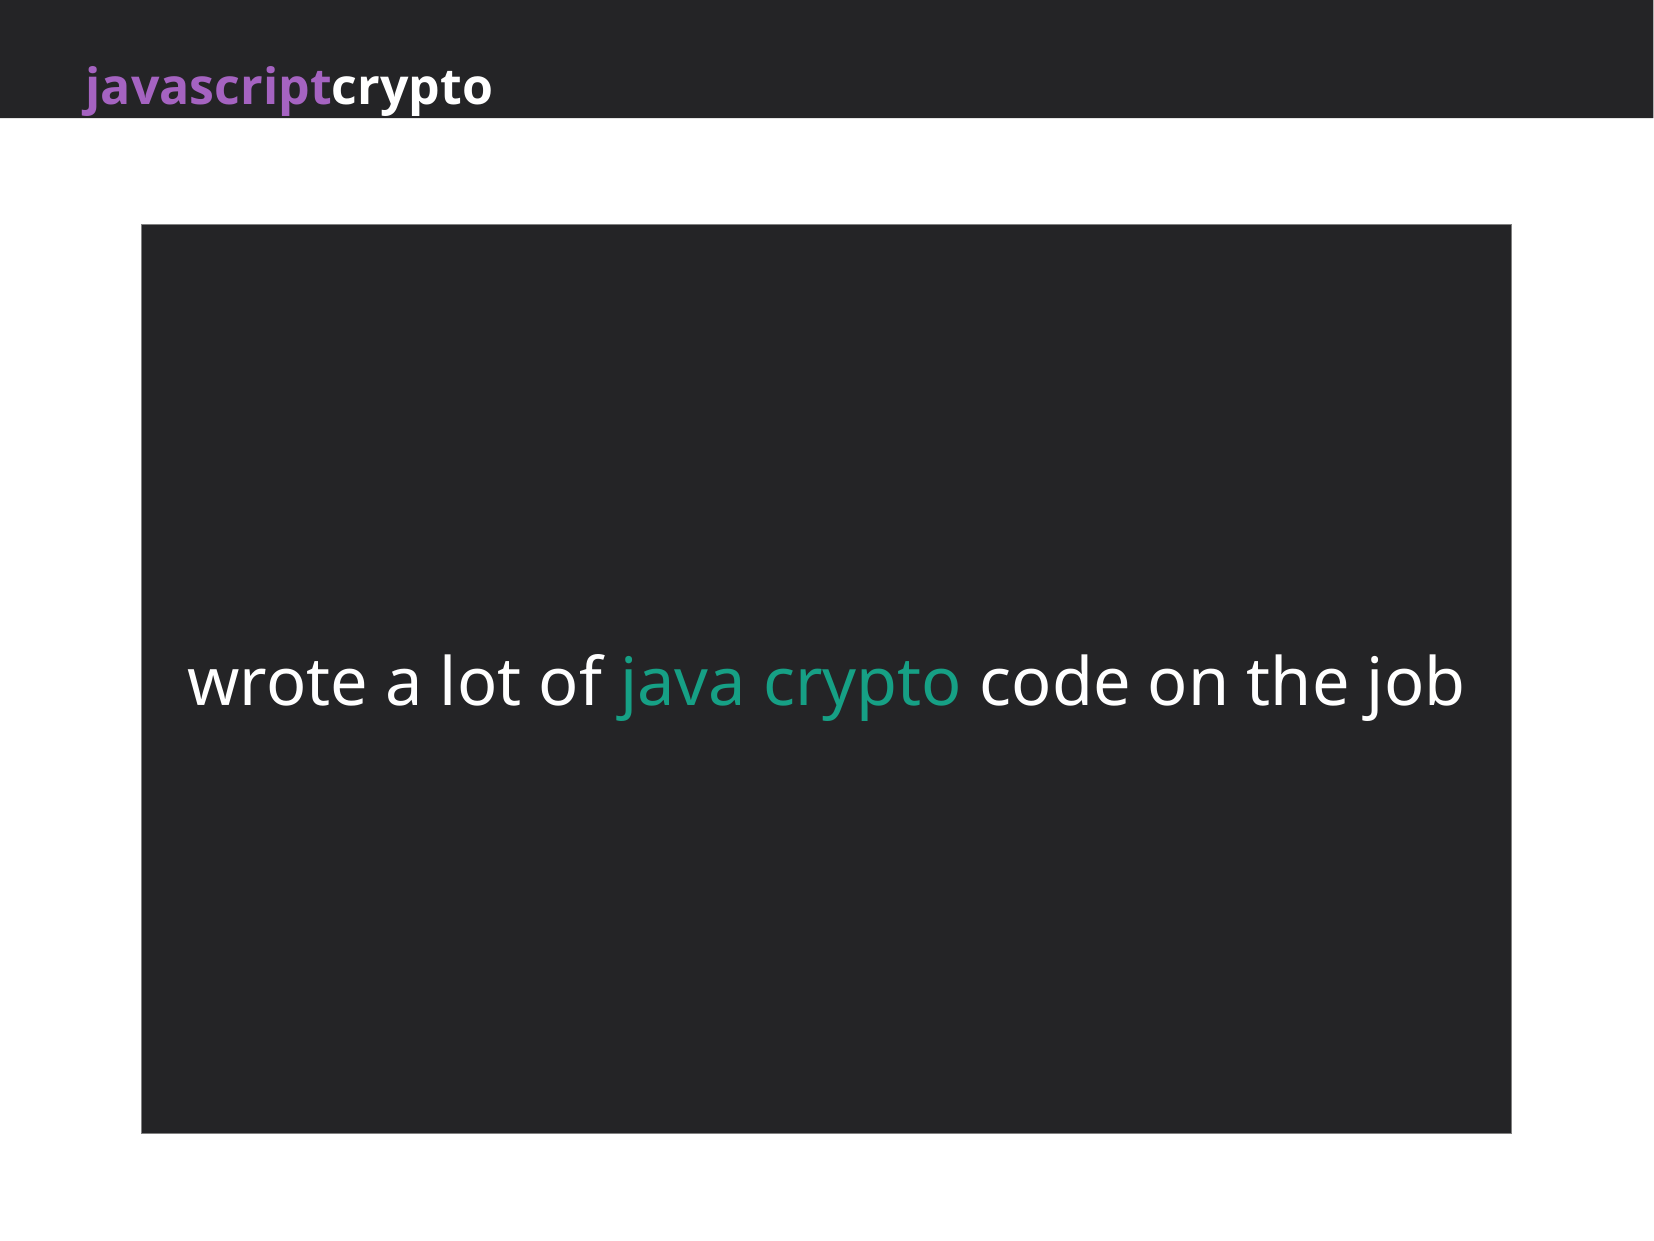

javascriptcrypto
wrote a lot of java crypto code on the job